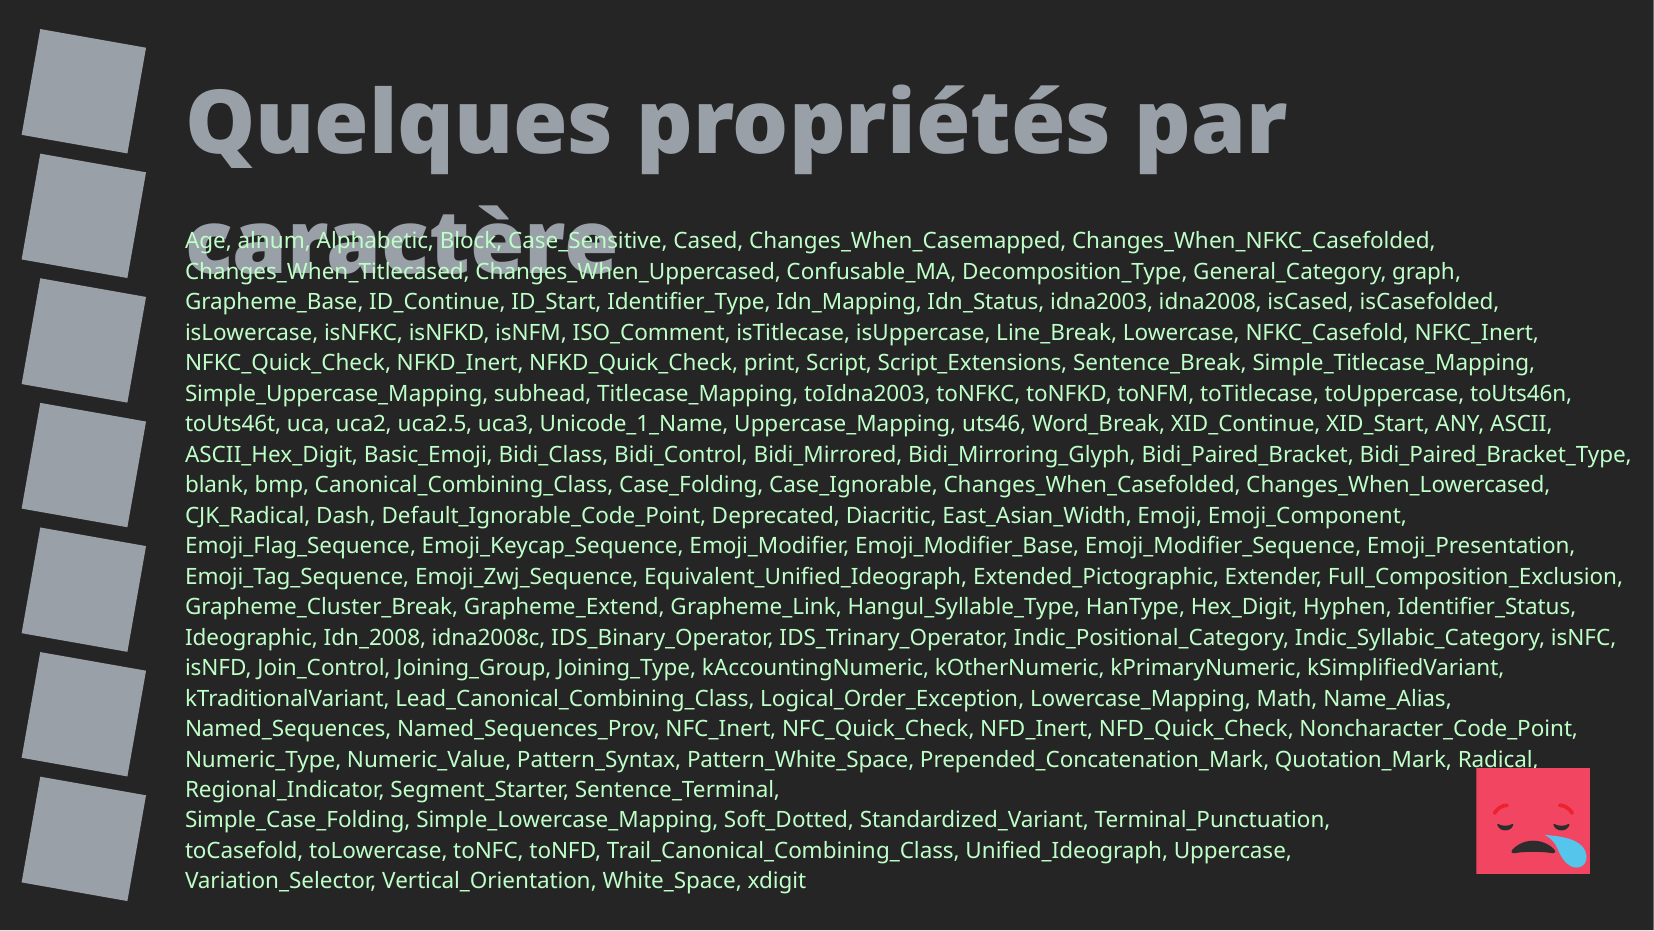

# Quelques propriétés par caractère
Age, alnum, Alphabetic, Block, Case_Sensitive, Cased, Changes_When_Casemapped, Changes_When_NFKC_Casefolded, Changes_When_Titlecased, Changes_When_Uppercased, Confusable_MA, Decomposition_Type, General_Category, graph, Grapheme_Base, ID_Continue, ID_Start, Identifier_Type, Idn_Mapping, Idn_Status, idna2003, idna2008, isCased, isCasefolded, isLowercase, isNFKC, isNFKD, isNFM, ISO_Comment, isTitlecase, isUppercase, Line_Break, Lowercase, NFKC_Casefold, NFKC_Inert, NFKC_Quick_Check, NFKD_Inert, NFKD_Quick_Check, print, Script, Script_Extensions, Sentence_Break, Simple_Titlecase_Mapping, Simple_Uppercase_Mapping, subhead, Titlecase_Mapping, toIdna2003, toNFKC, toNFKD, toNFM, toTitlecase, toUppercase, toUts46n, toUts46t, uca, uca2, uca2.5, uca3, Unicode_1_Name, Uppercase_Mapping, uts46, Word_Break, XID_Continue, XID_Start, ANY, ASCII, ASCII_Hex_Digit, Basic_Emoji, Bidi_Class, Bidi_Control, Bidi_Mirrored, Bidi_Mirroring_Glyph, Bidi_Paired_Bracket, Bidi_Paired_Bracket_Type, blank, bmp, Canonical_Combining_Class, Case_Folding, Case_Ignorable, Changes_When_Casefolded, Changes_When_Lowercased, CJK_Radical, Dash, Default_Ignorable_Code_Point, Deprecated, Diacritic, East_Asian_Width, Emoji, Emoji_Component, Emoji_Flag_Sequence, Emoji_Keycap_Sequence, Emoji_Modifier, Emoji_Modifier_Base, Emoji_Modifier_Sequence, Emoji_Presentation, Emoji_Tag_Sequence, Emoji_Zwj_Sequence, Equivalent_Unified_Ideograph, Extended_Pictographic, Extender, Full_Composition_Exclusion, Grapheme_Cluster_Break, Grapheme_Extend, Grapheme_Link, Hangul_Syllable_Type, HanType, Hex_Digit, Hyphen, Identifier_Status, Ideographic, Idn_2008, idna2008c, IDS_Binary_Operator, IDS_Trinary_Operator, Indic_Positional_Category, Indic_Syllabic_Category, isNFC, isNFD, Join_Control, Joining_Group, Joining_Type, kAccountingNumeric, kOtherNumeric, kPrimaryNumeric, kSimplifiedVariant, kTraditionalVariant, Lead_Canonical_Combining_Class, Logical_Order_Exception, Lowercase_Mapping, Math, Name_Alias, Named_Sequences, Named_Sequences_Prov, NFC_Inert, NFC_Quick_Check, NFD_Inert, NFD_Quick_Check, Noncharacter_Code_Point, Numeric_Type, Numeric_Value, Pattern_Syntax, Pattern_White_Space, Prepended_Concatenation_Mark, Quotation_Mark, Radical, Regional_Indicator, Segment_Starter, Sentence_Terminal,
Simple_Case_Folding, Simple_Lowercase_Mapping, Soft_Dotted, Standardized_Variant, Terminal_Punctuation,
toCasefold, toLowercase, toNFC, toNFD, Trail_Canonical_Combining_Class, Unified_Ideograph, Uppercase,
Variation_Selector, Vertical_Orientation, White_Space, xdigit